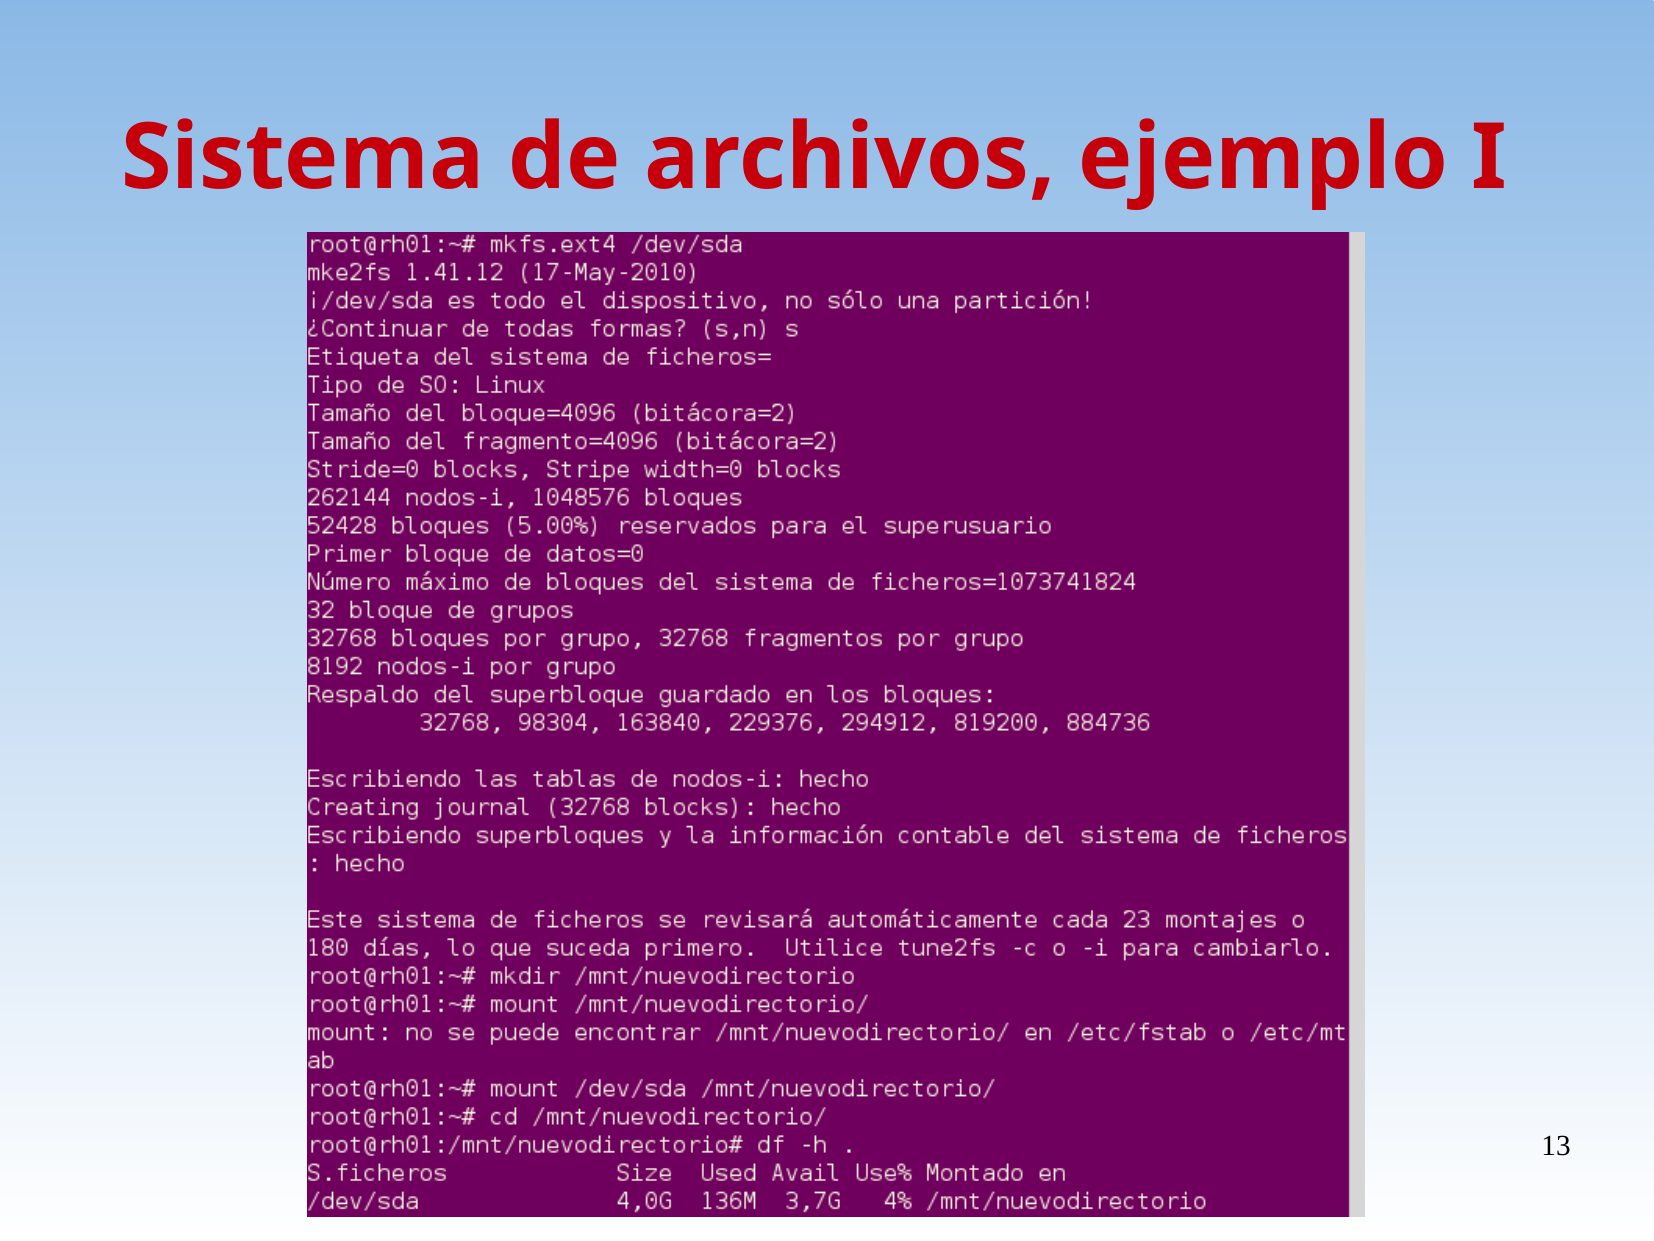

# Sistema de archivos, ejemplo I
ASA 2017 - Ing. Miriam Lechner
13